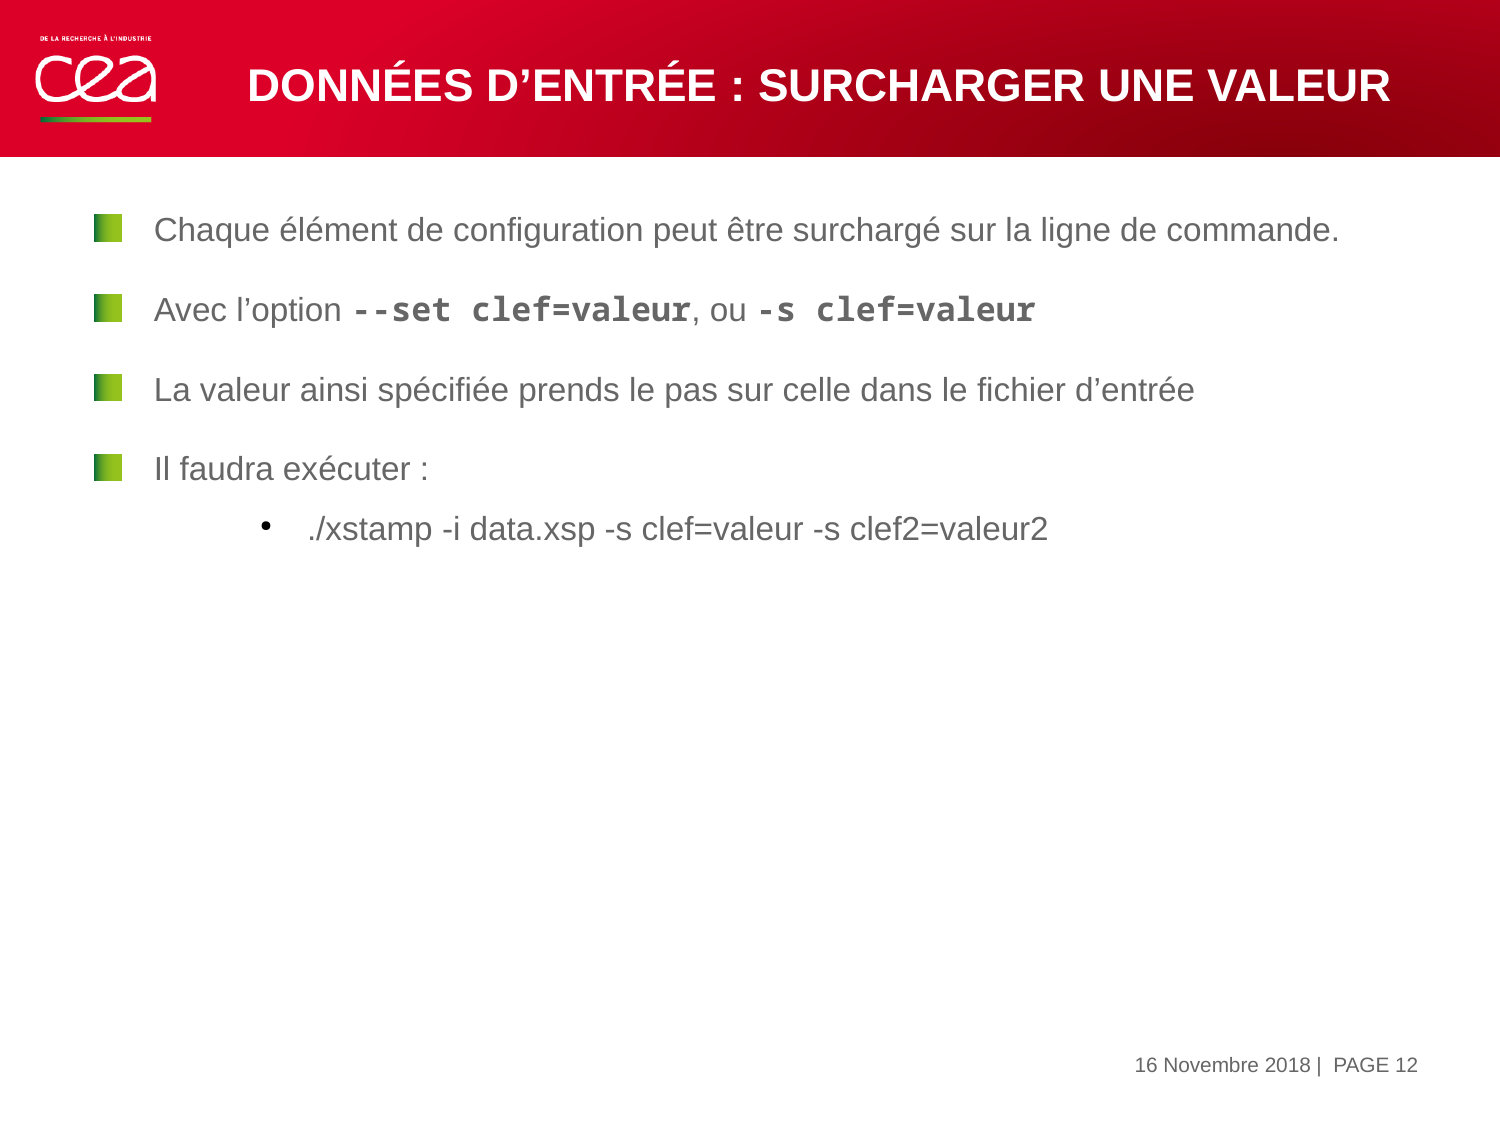

# Données d’entrée : surcharger une valeur
Chaque élément de configuration peut être surchargé sur la ligne de commande.
Avec l’option --set clef=valeur, ou -s clef=valeur
La valeur ainsi spécifiée prends le pas sur celle dans le fichier d’entrée
Il faudra exécuter :
./xstamp -i data.xsp -s clef=valeur -s clef2=valeur2
| PAGE
16 Novembre 2018